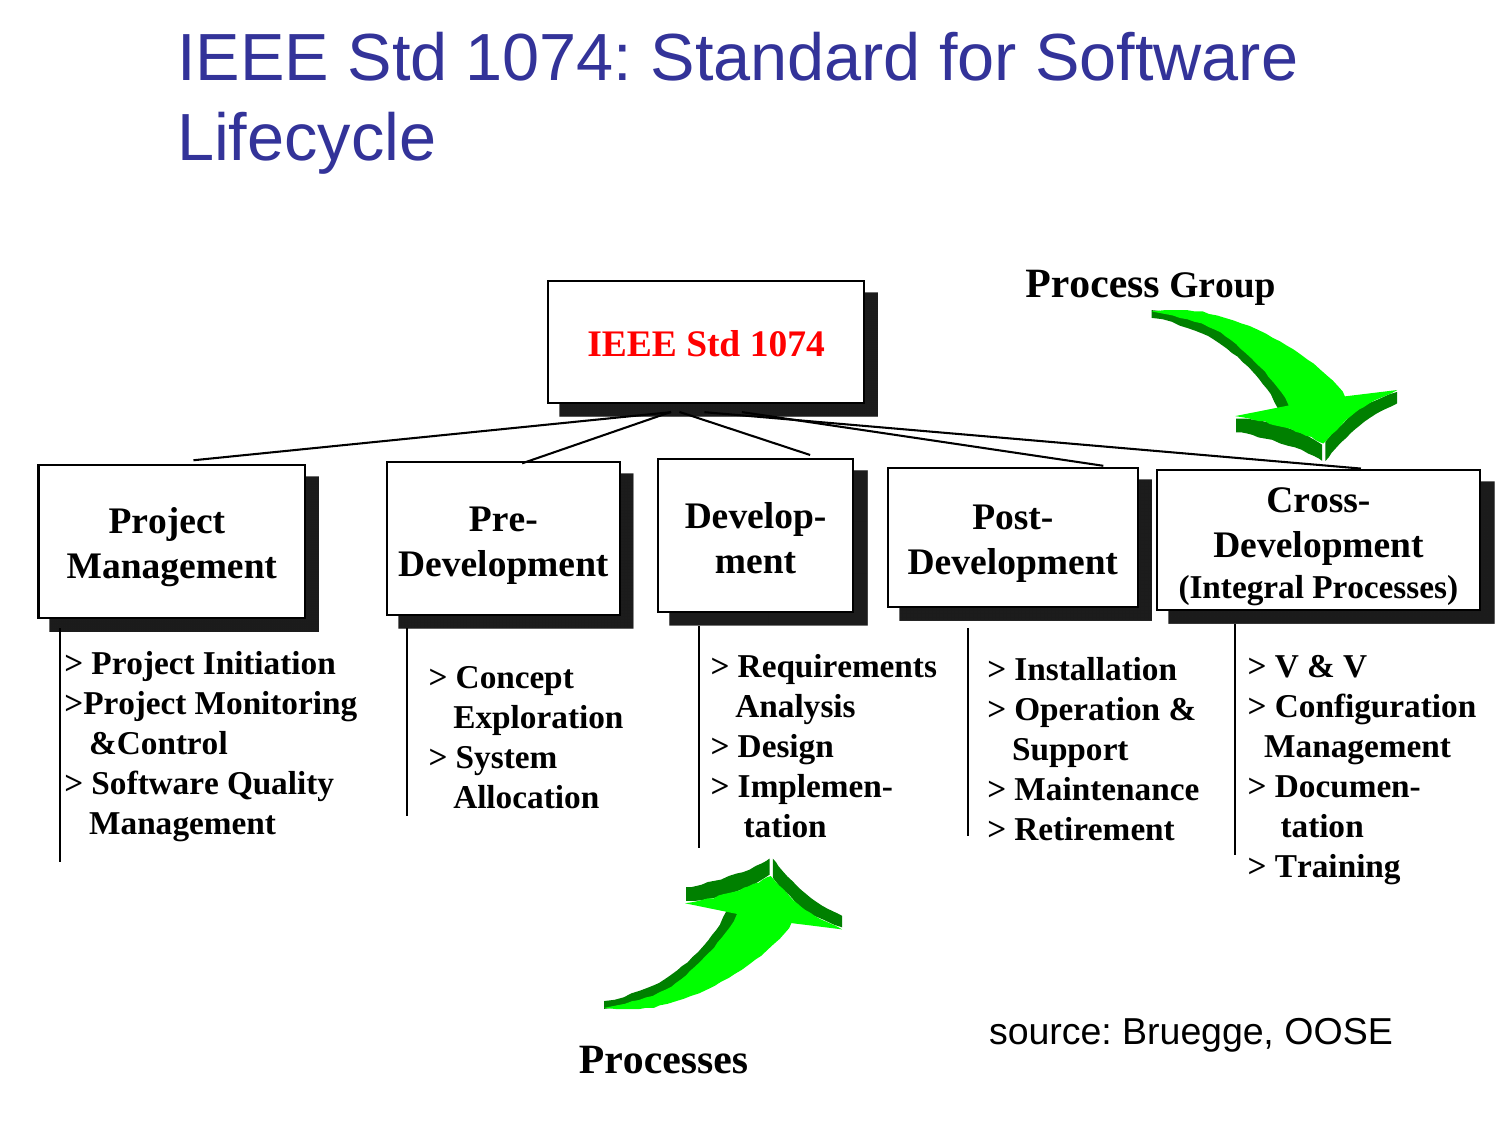

# IEEE Std 1074: Standard for Software Lifecycle
Process Group
IEEE Std 1074
Develop-
ment
Pre-
Development
Project
Management
Post-
Development
Cross-
Development
(Integral Processes)
> Project Initiation
>Project Monitoring
 &Control
> Software Quality
 Management
> Requirements
 Analysis
> Design
> Implemen-
 tation
> V & V
> Configuration
 Management
> Documen-
 tation
> Training
> Installation
> Operation &
 Support
> Maintenance
> Retirement
> Concept
 Exploration
> System
 Allocation
source: Bruegge, OOSE
Processes